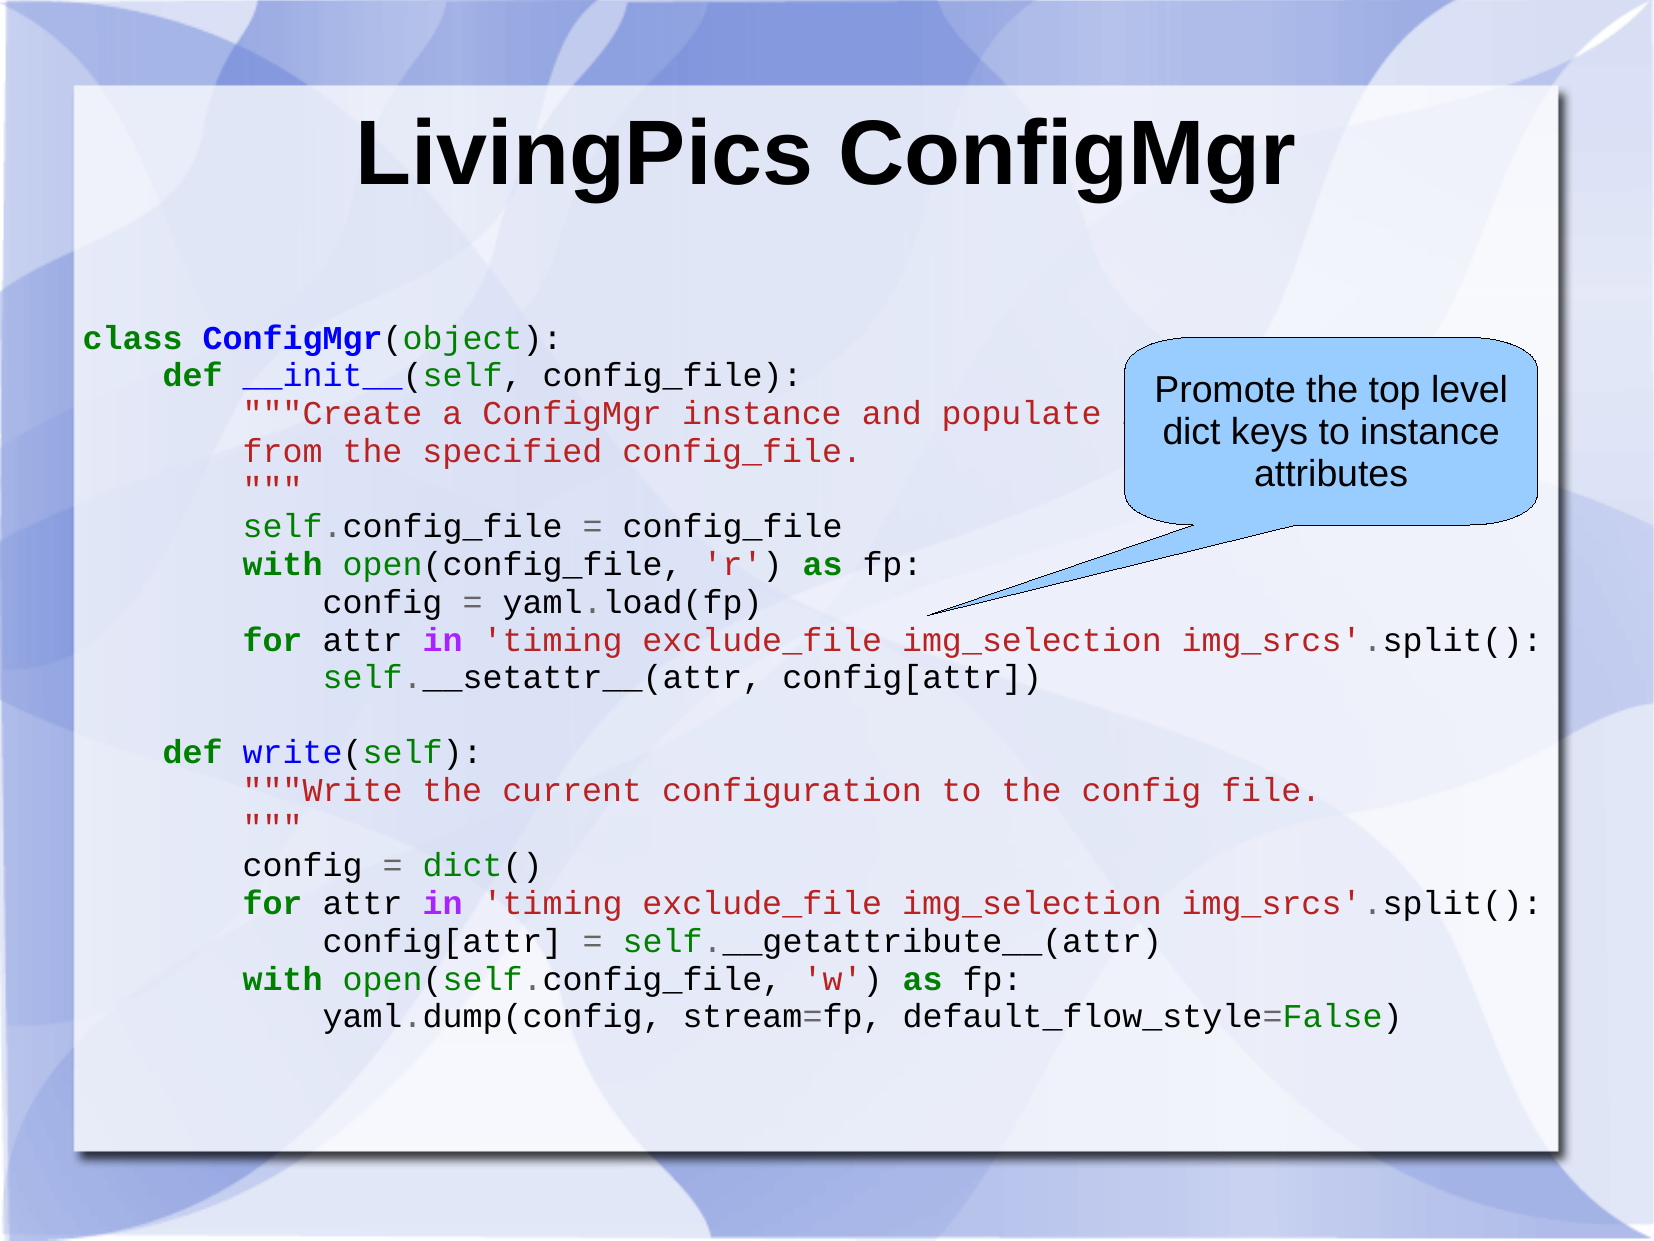

# LivingPics ConfigMgr
class ConfigMgr(object):
 def __init__(self, config_file):
 """Create a ConfigMgr instance and populate its attributes
 from the specified config_file.
 """
 self.config_file = config_file
 with open(config_file, 'r') as fp:
 config = yaml.load(fp)
 for attr in 'timing exclude_file img_selection img_srcs'.split():
 self.__setattr__(attr, config[attr])
 def write(self):
 """Write the current configuration to the config file.
 """
 config = dict()
 for attr in 'timing exclude_file img_selection img_srcs'.split():
 config[attr] = self.__getattribute__(attr)
 with open(self.config_file, 'w') as fp:
 yaml.dump(config, stream=fp, default_flow_style=False)
Promote the top level
dict keys to instance
attributes